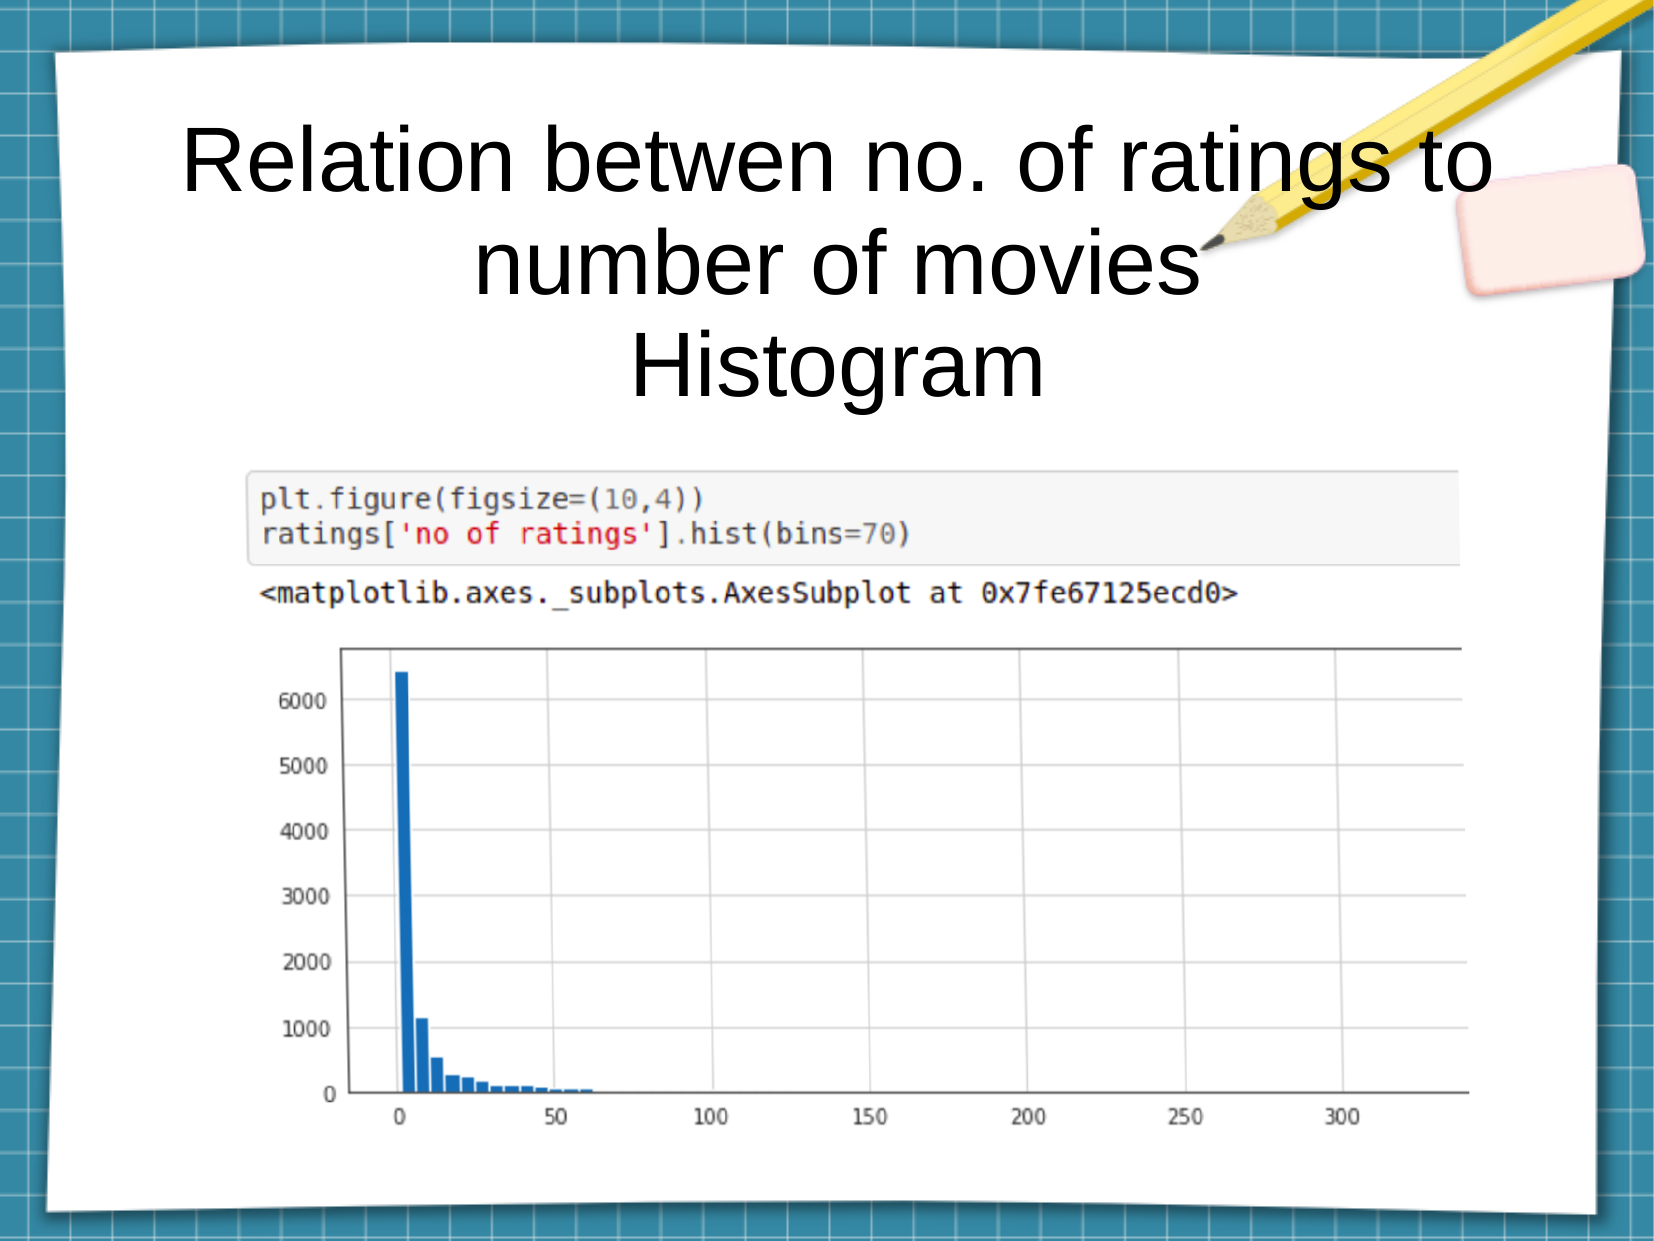

# Relation betwen no. of ratings to number of movies Histogram